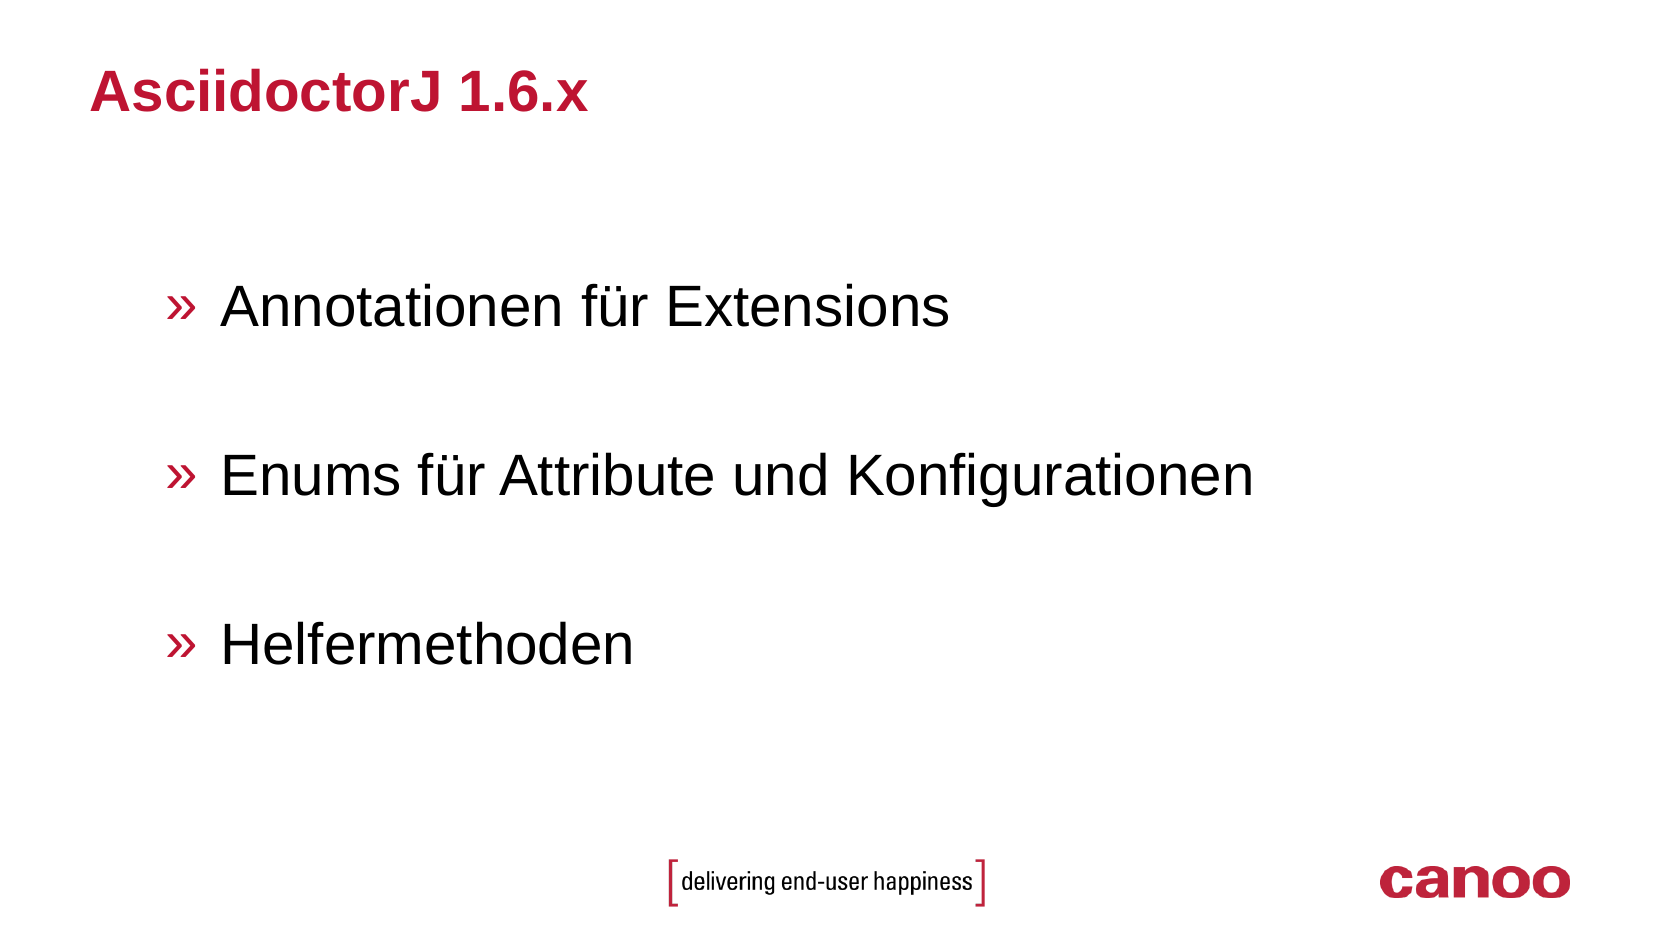

# AsciidoctorJ 1.6.x
Annotationen für Extensions
Enums für Attribute und Konfigurationen
Helfermethoden